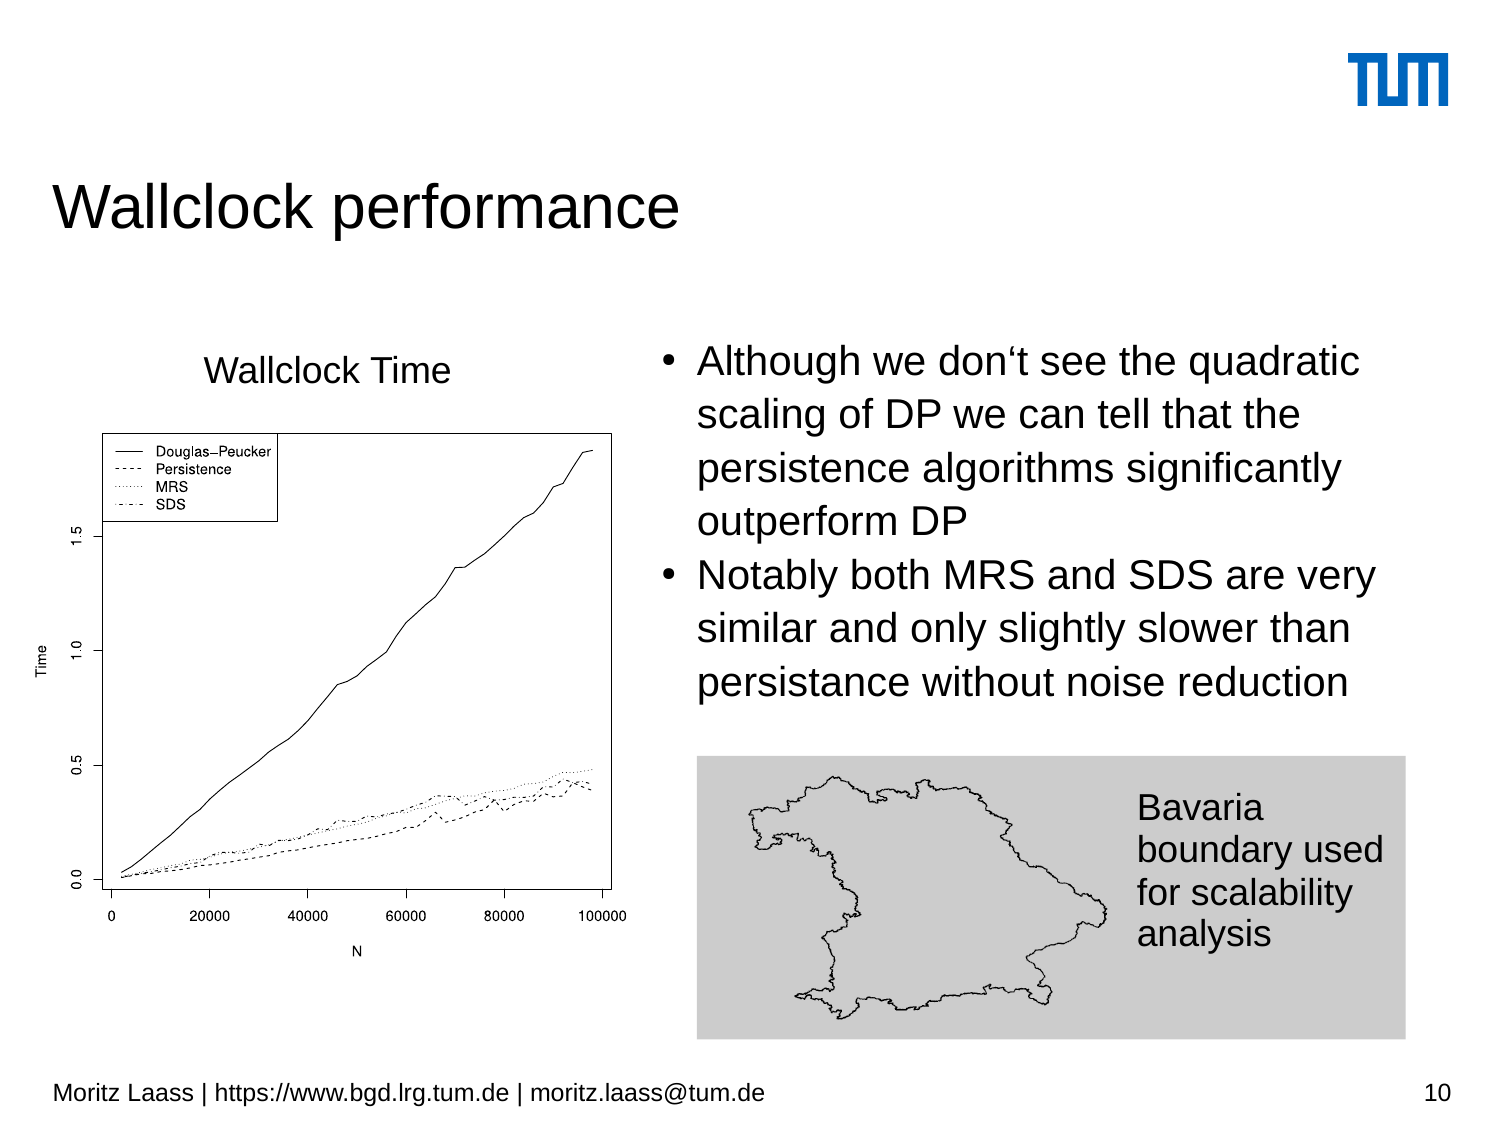

# Wallclock performance
Although we don‘t see the quadratic scaling of DP we can tell that the persistence algorithms significantly outperform DP
Notably both MRS and SDS are very similar and only slightly slower than persistance without noise reduction
Wallclock Time
Bavaria boundary used for scalability analysis
Moritz Laass | https://www.bgd.lrg.tum.de | moritz.laass@tum.de
10